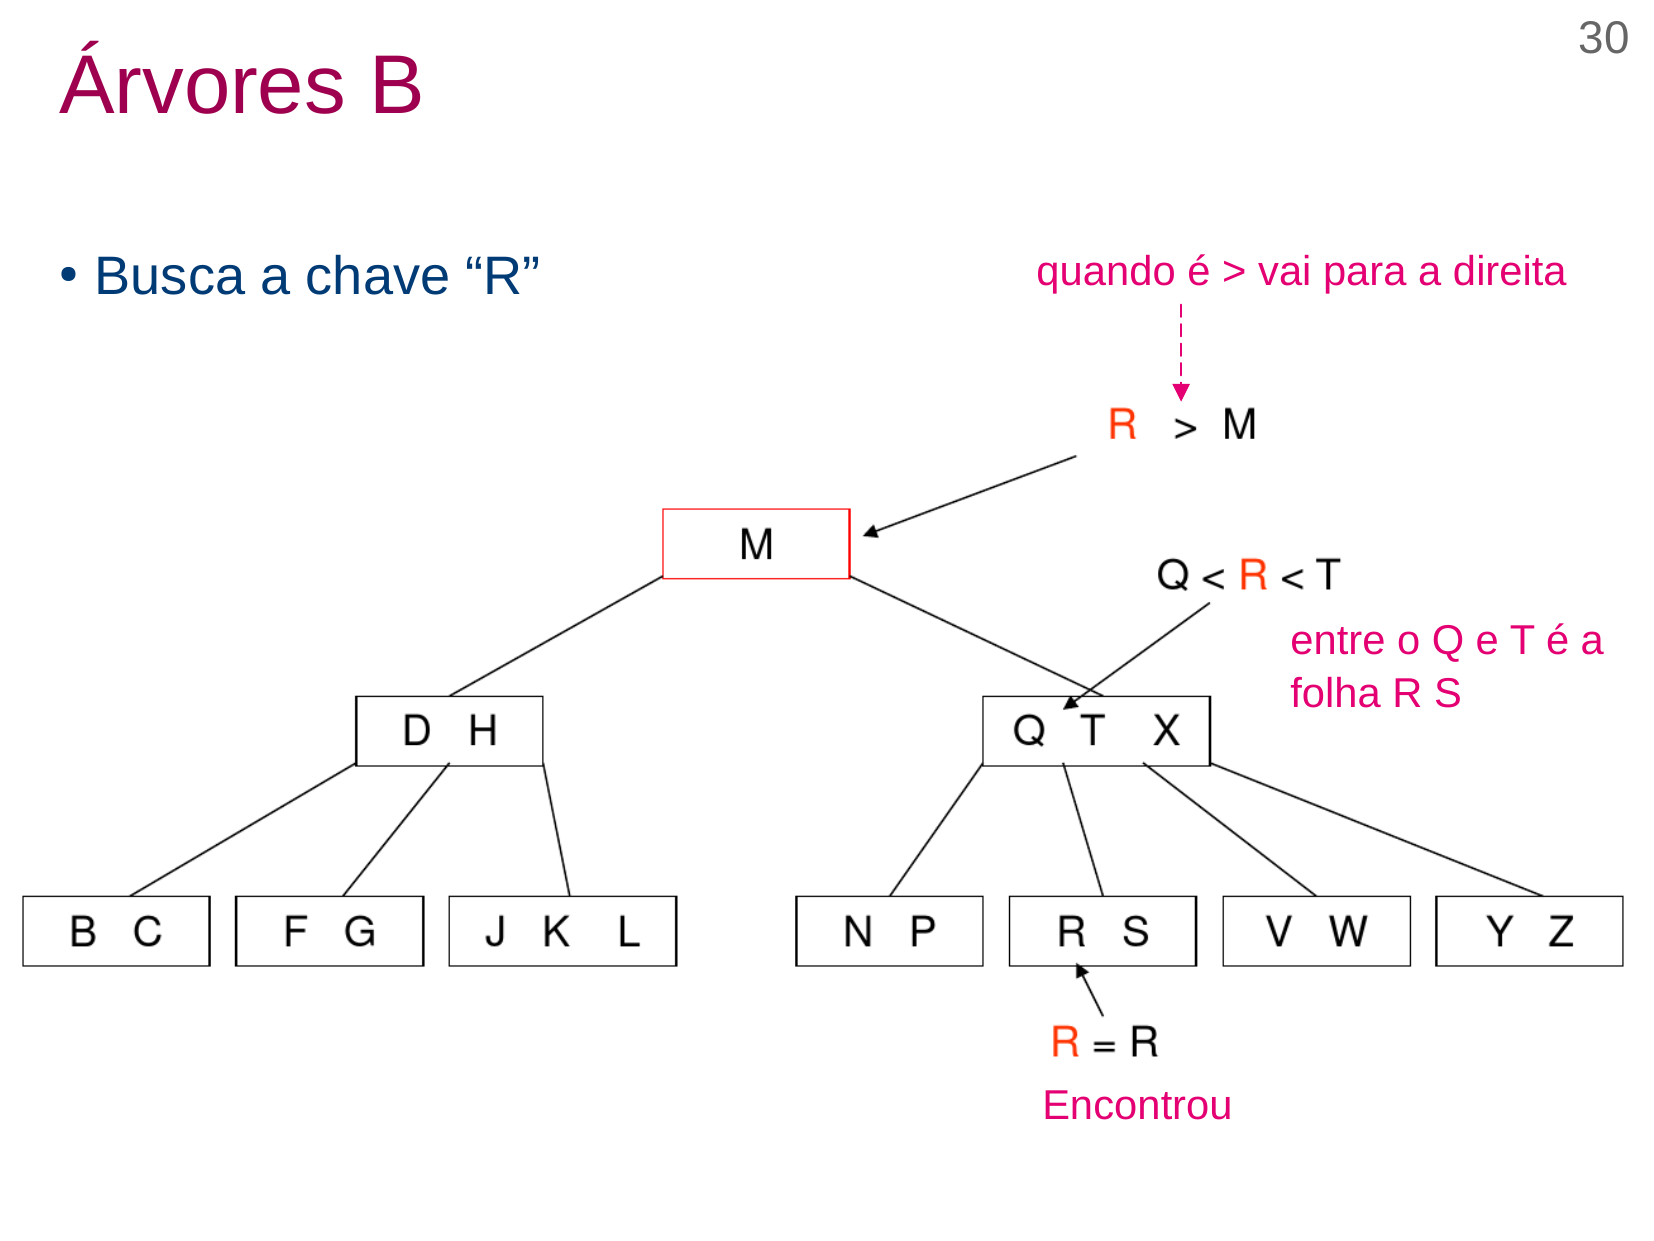

30
# Árvores B
quando é > vai para a direita
Busca a chave “R”
entre o Q e T é a folha R S
Encontrou